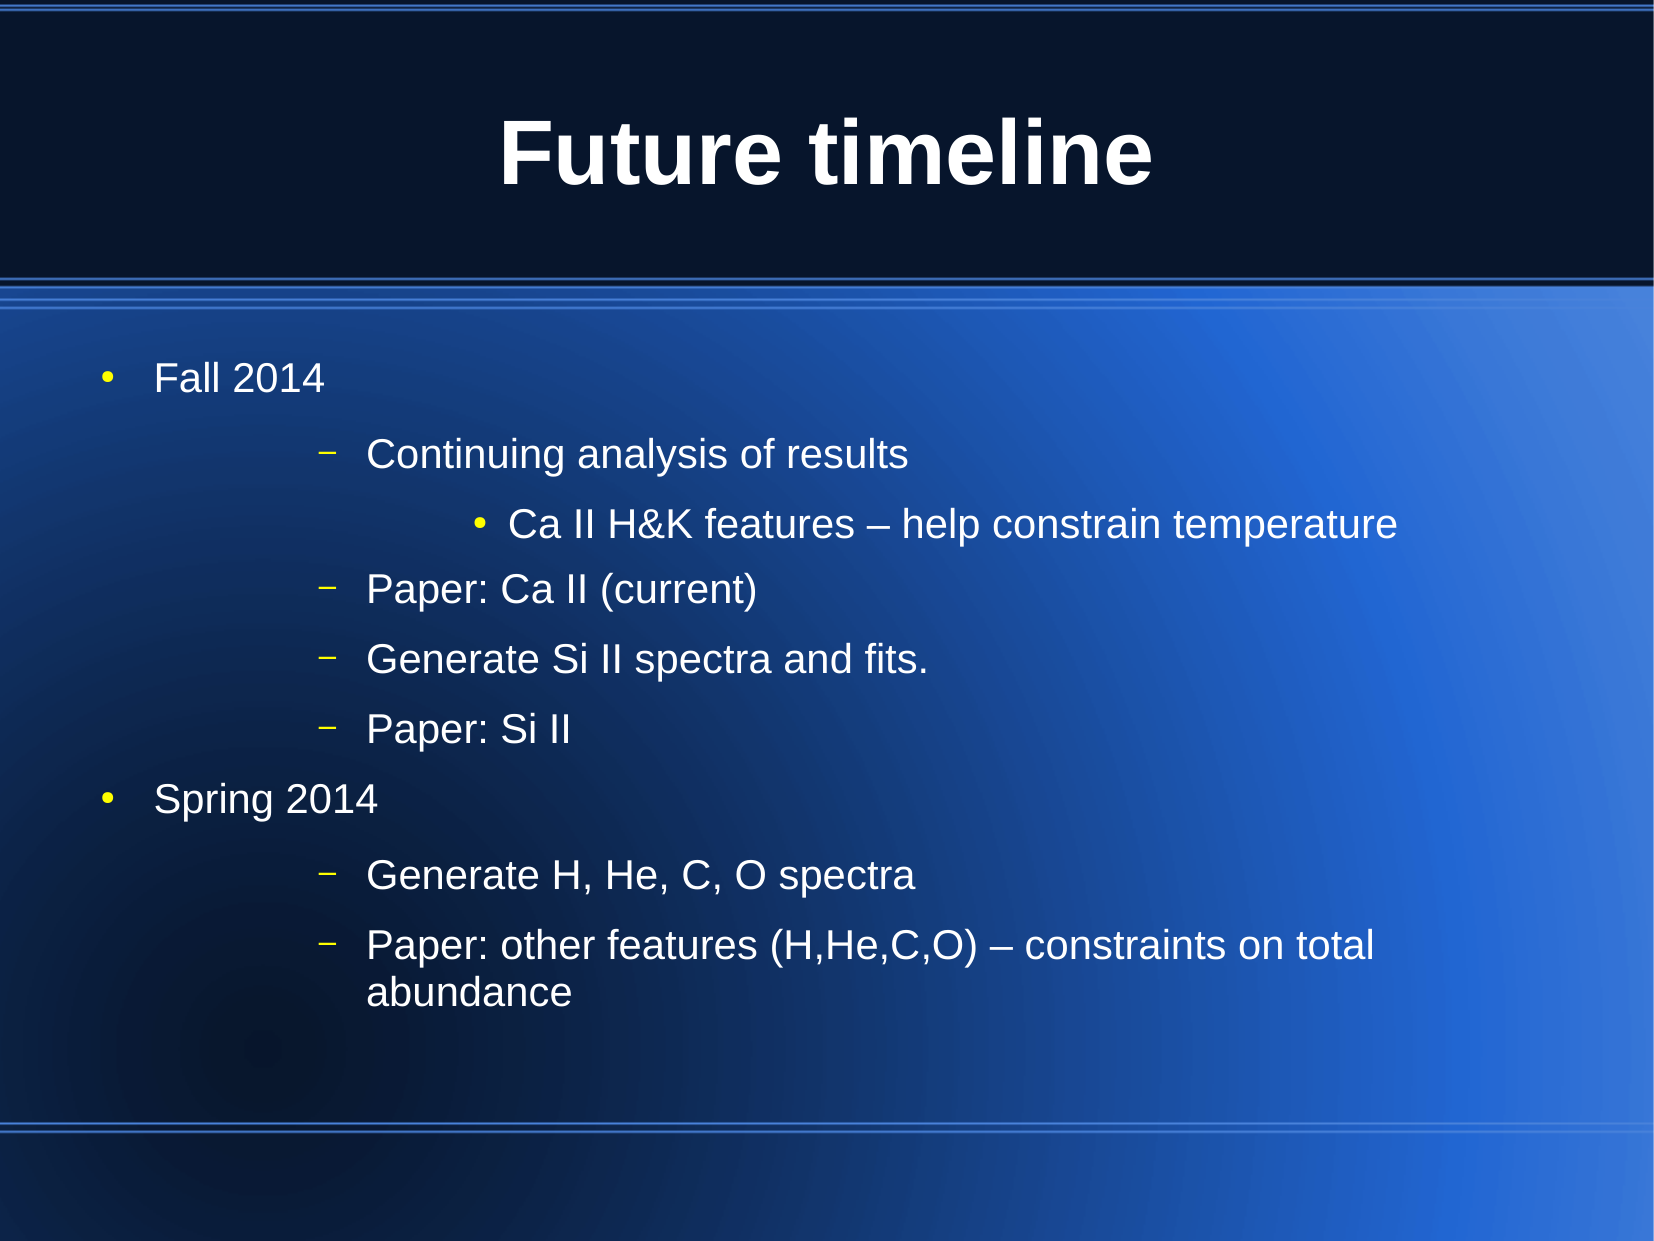

# Future timeline
Fall 2014
Continuing analysis of results
Ca II H&K features – help constrain temperature
Paper: Ca II (current)
Generate Si II spectra and fits.
Paper: Si II
Spring 2014
Generate H, He, C, O spectra
Paper: other features (H,He,C,O) – constraints on total abundance